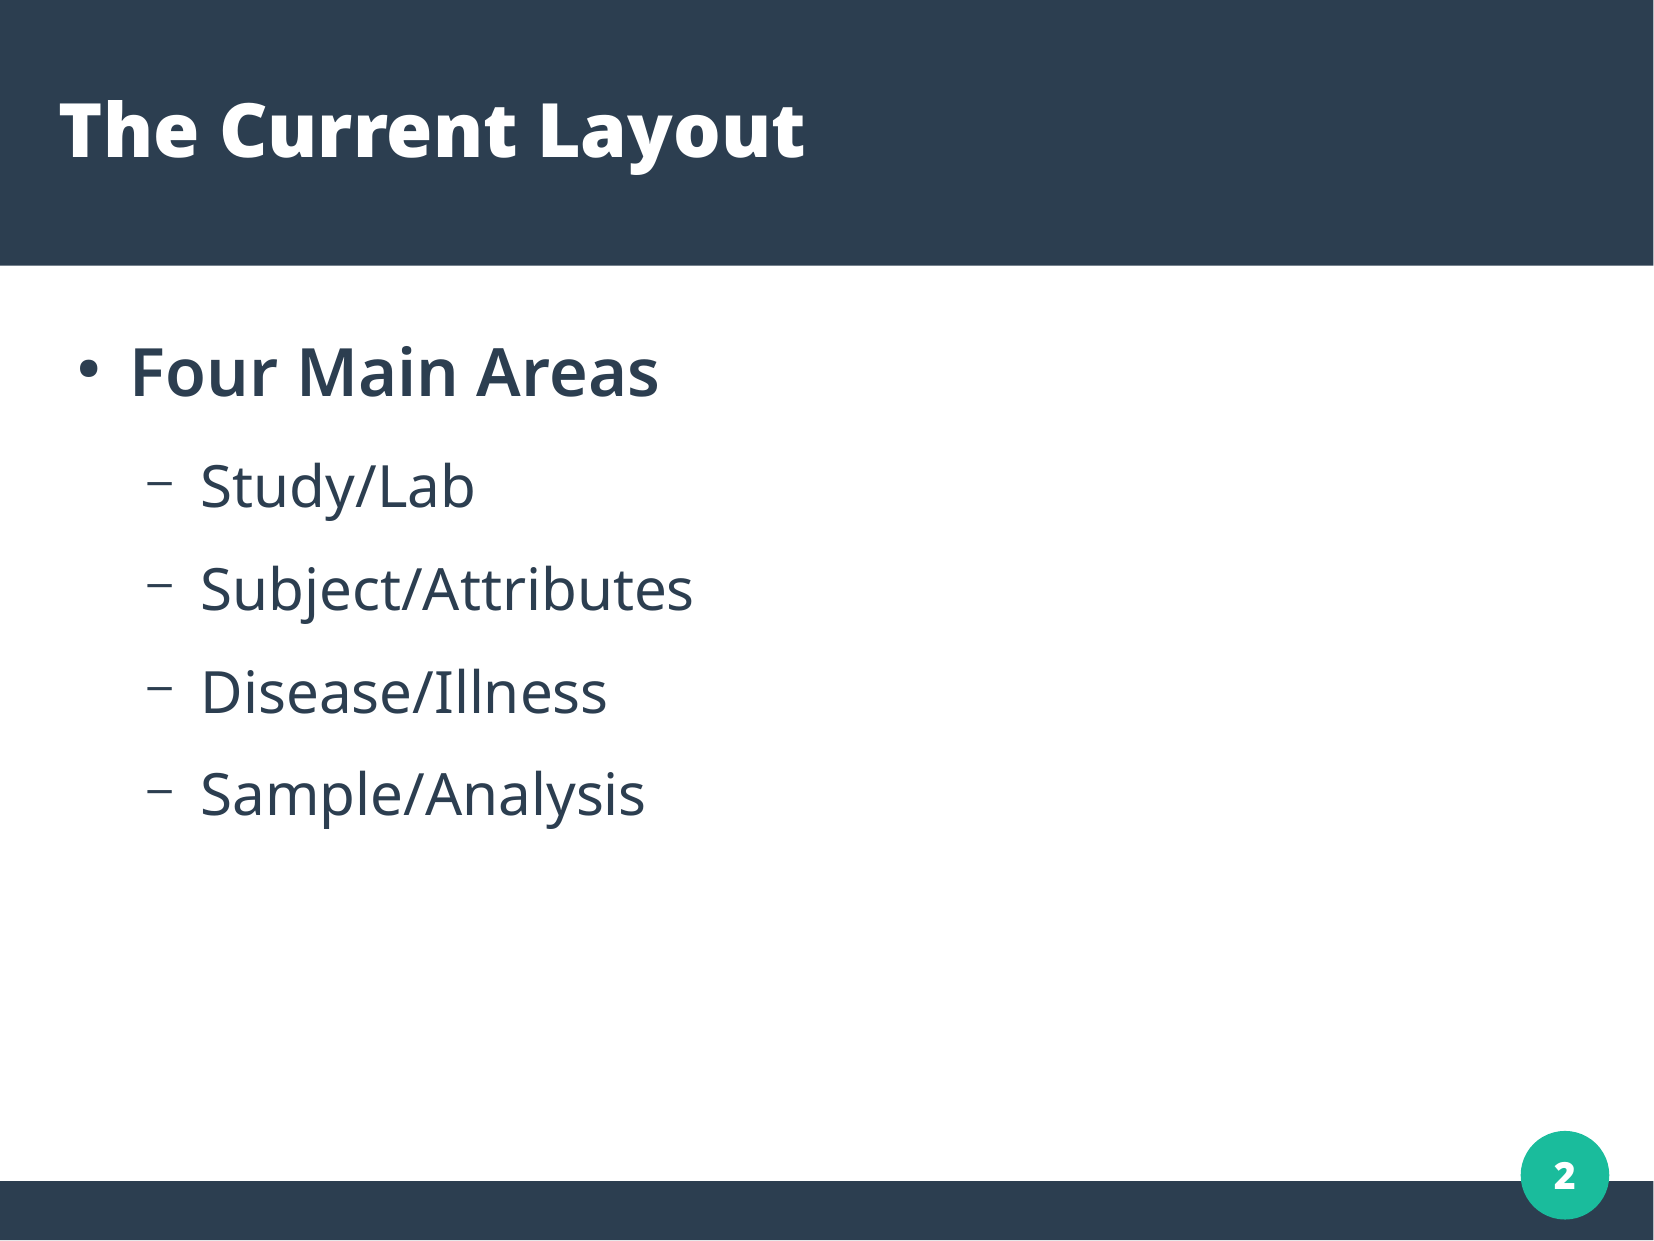

# The Current Layout
Four Main Areas
Study/Lab
Subject/Attributes
Disease/Illness
Sample/Analysis
2